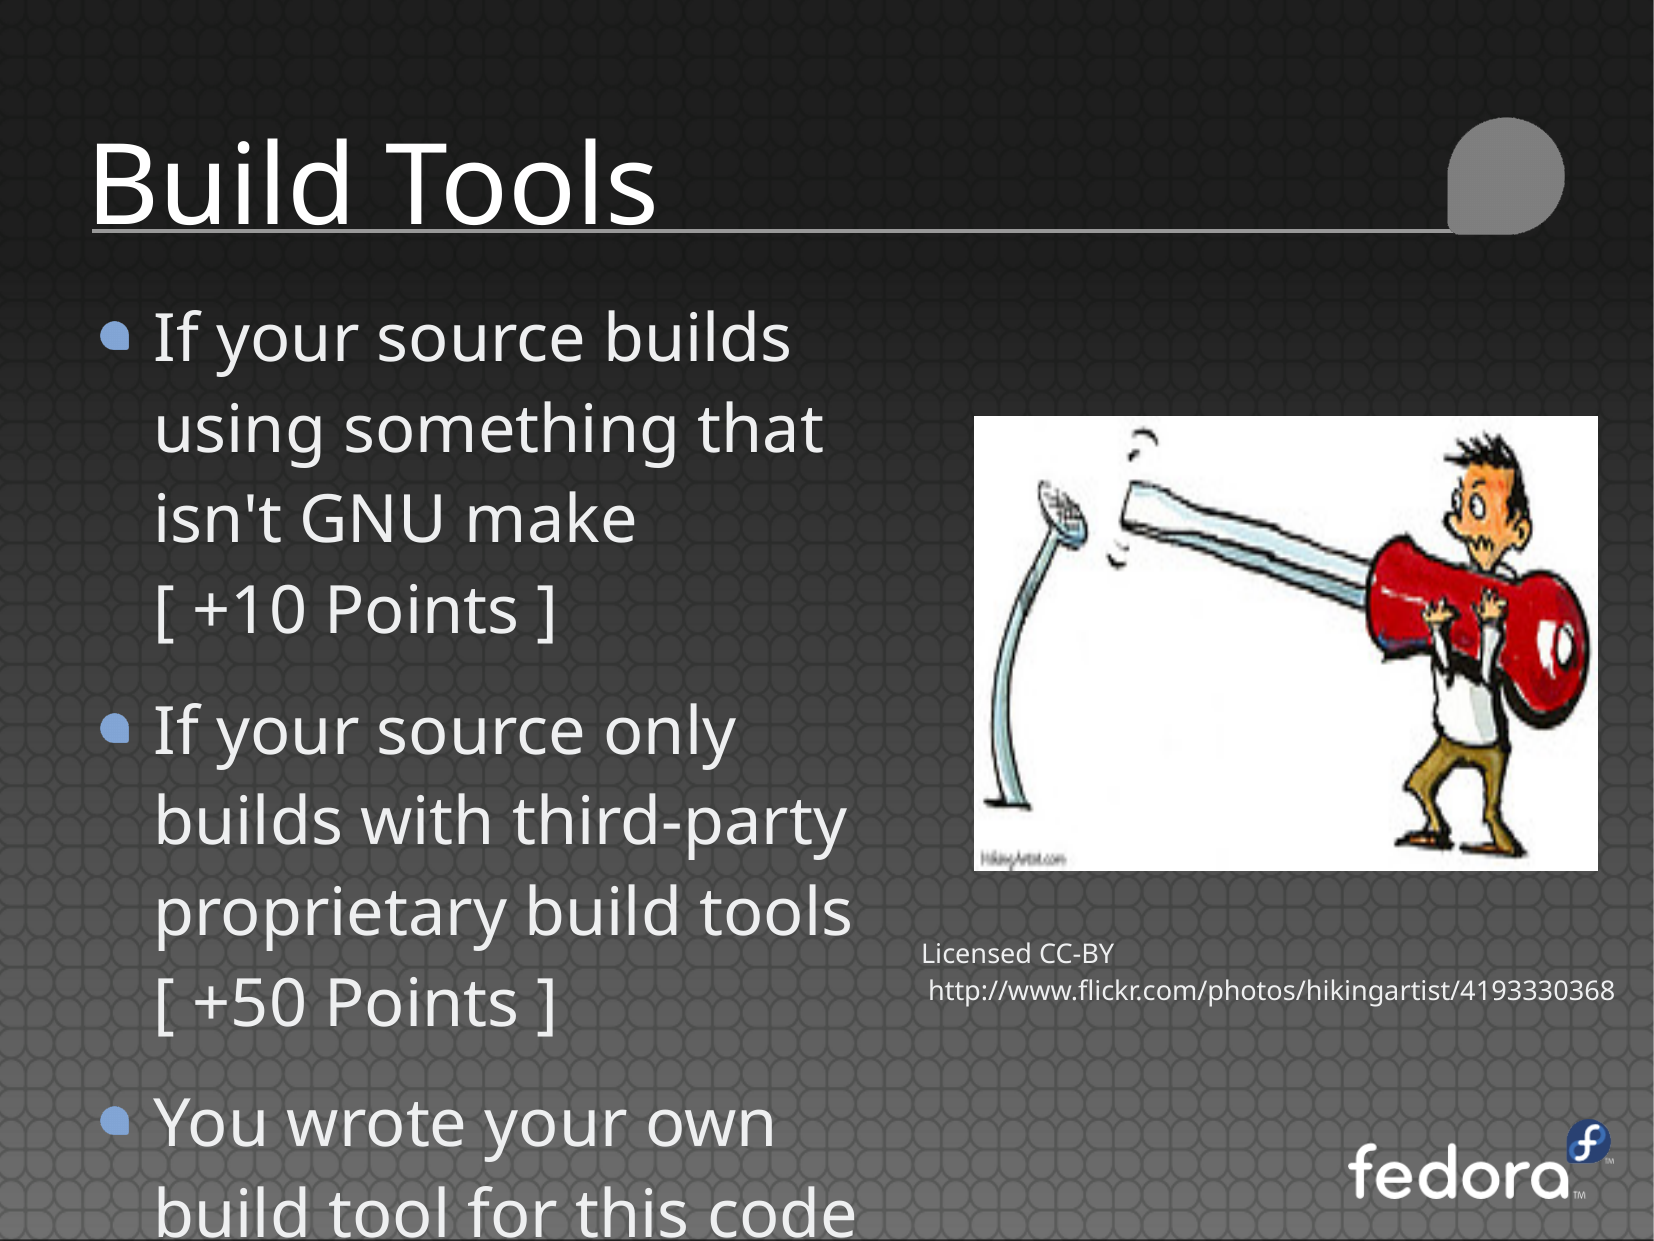

Build Tools
# If your source builds using something that isn't GNU make [ +10 Points ]
If your source only builds with third-party proprietary build tools
[ +50 Points ]
You wrote your own build tool for this code
[ +100 Points ]
Licensed CC-BY
 http://www.flickr.com/photos/hikingartist/4193330368